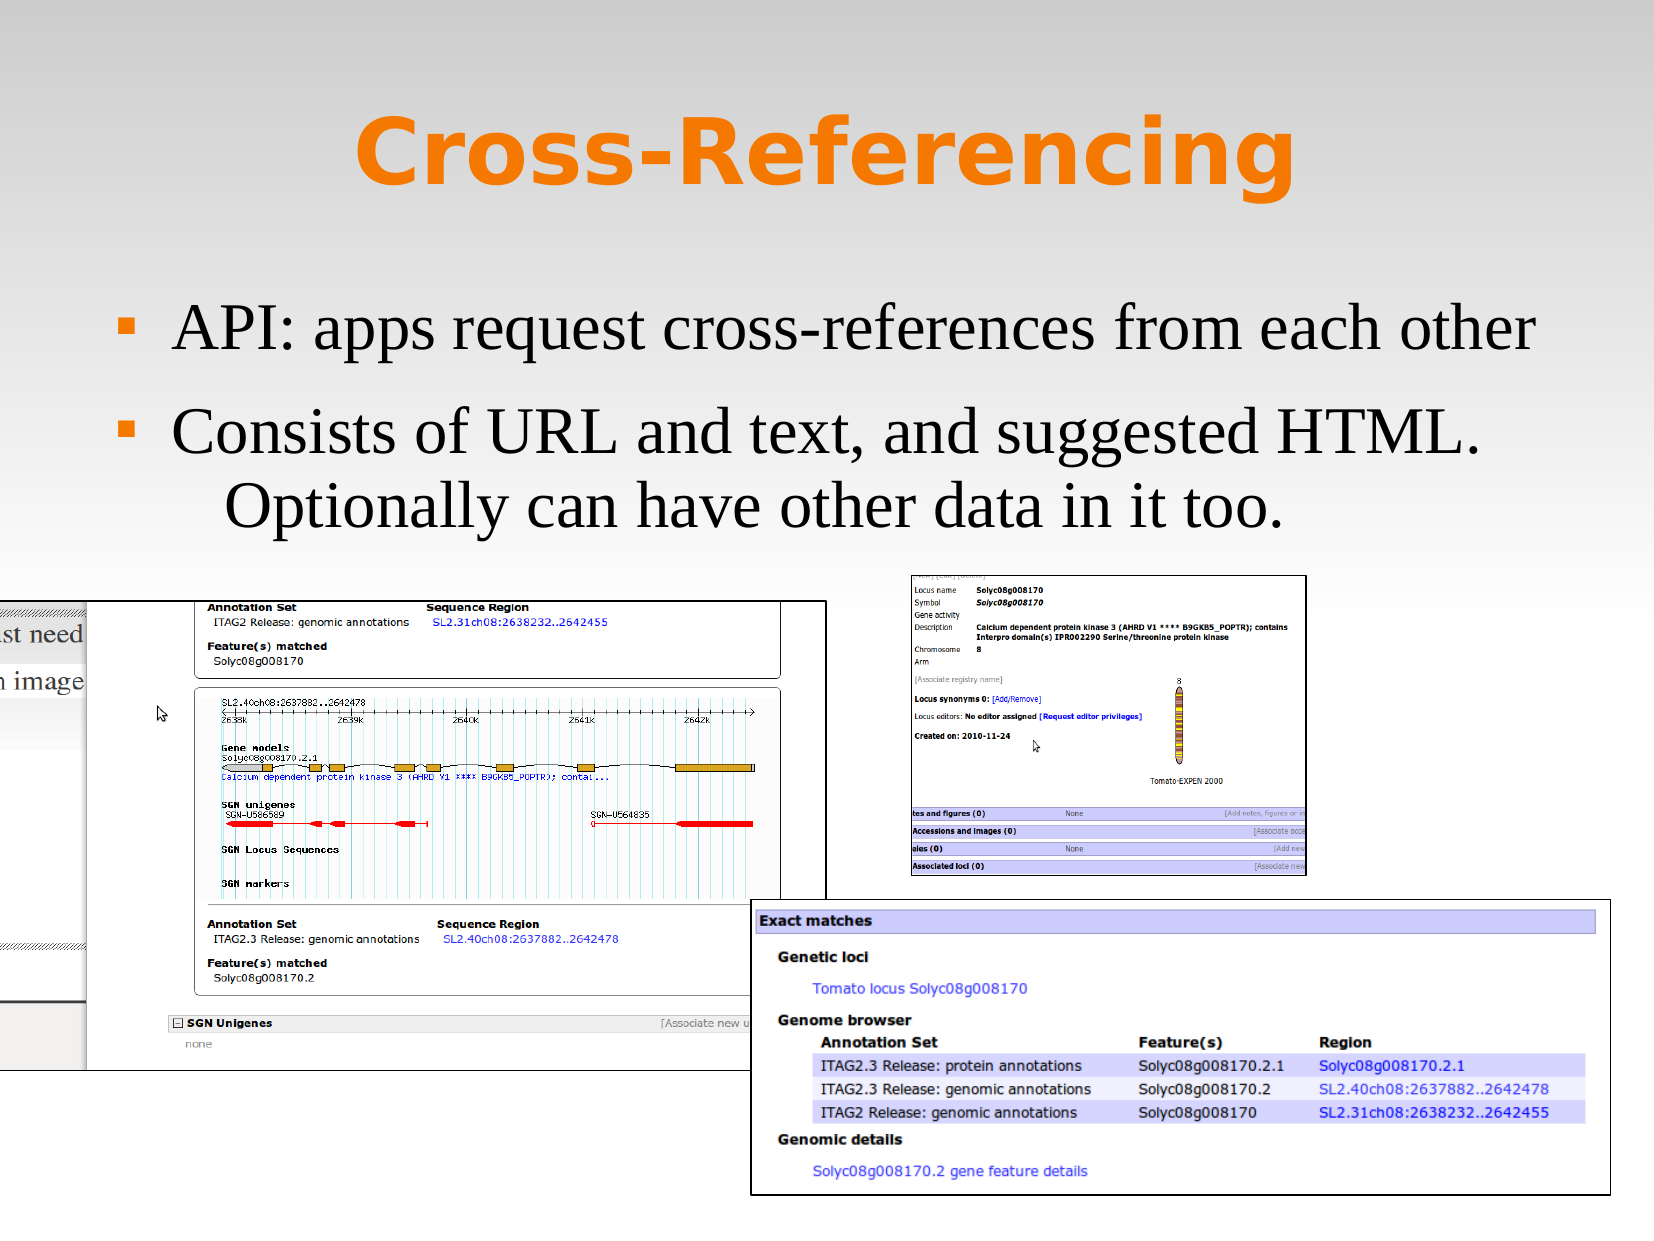

# Cross-Referencing
API: apps request cross-references from each other
Consists of URL and text, and suggested HTML. Optionally can have other data in it too.